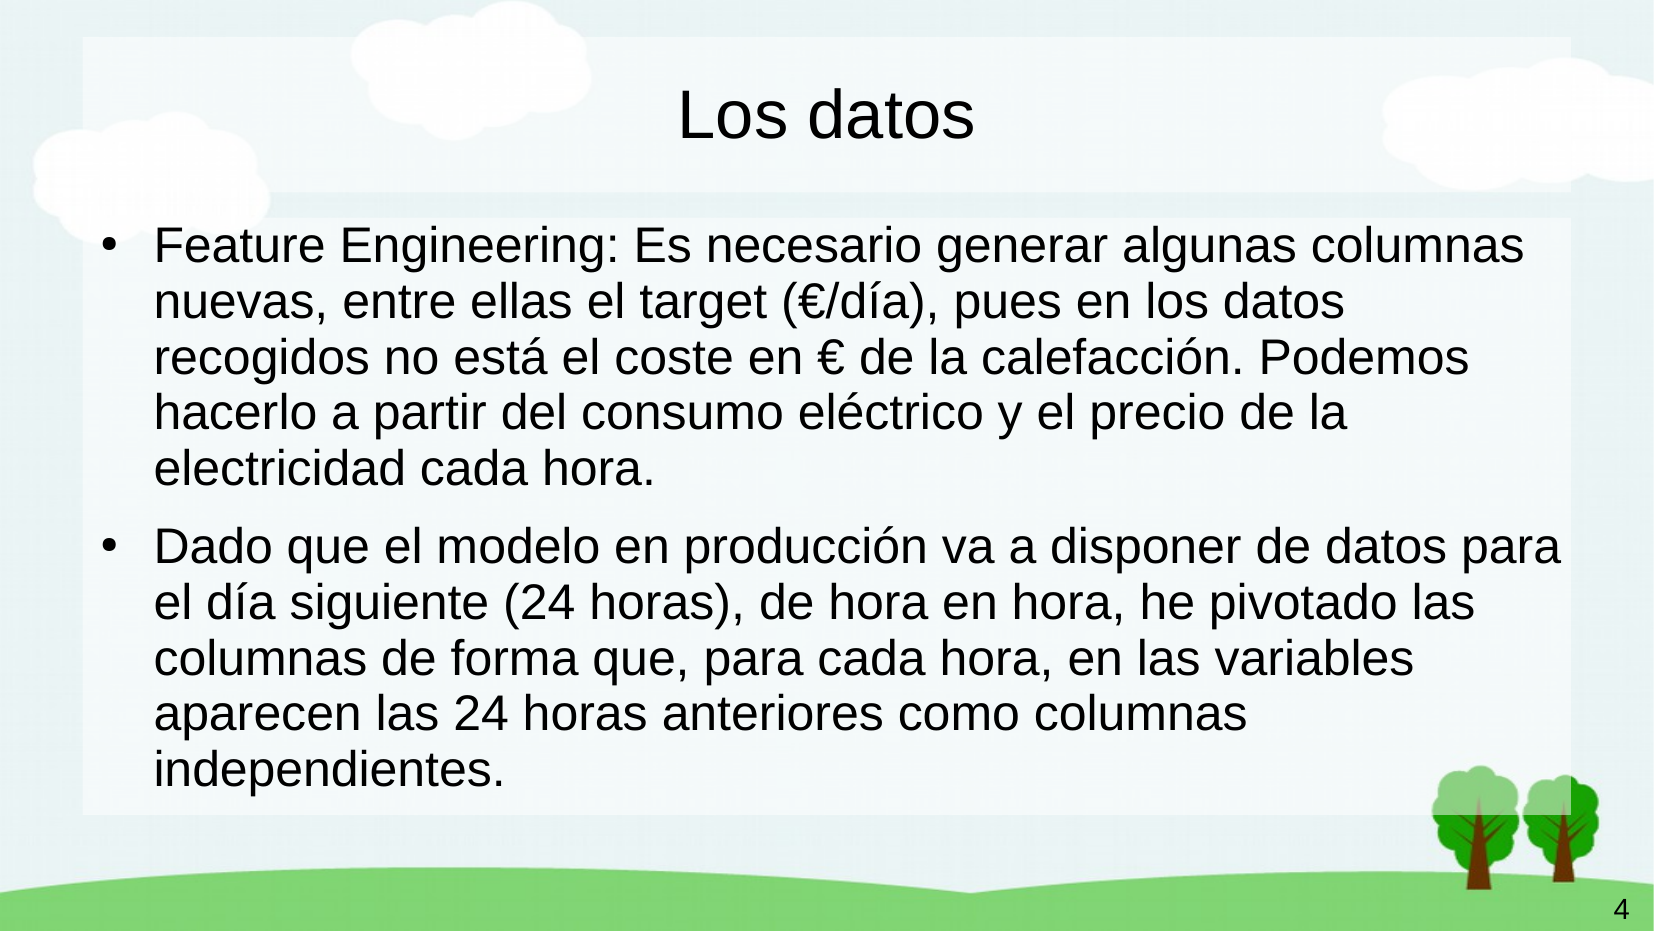

# Los datos
Feature Engineering: Es necesario generar algunas columnas nuevas, entre ellas el target (€/día), pues en los datos recogidos no está el coste en € de la calefacción. Podemos hacerlo a partir del consumo eléctrico y el precio de la electricidad cada hora.
Dado que el modelo en producción va a disponer de datos para el día siguiente (24 horas), de hora en hora, he pivotado las columnas de forma que, para cada hora, en las variables aparecen las 24 horas anteriores como columnas independientes.
4